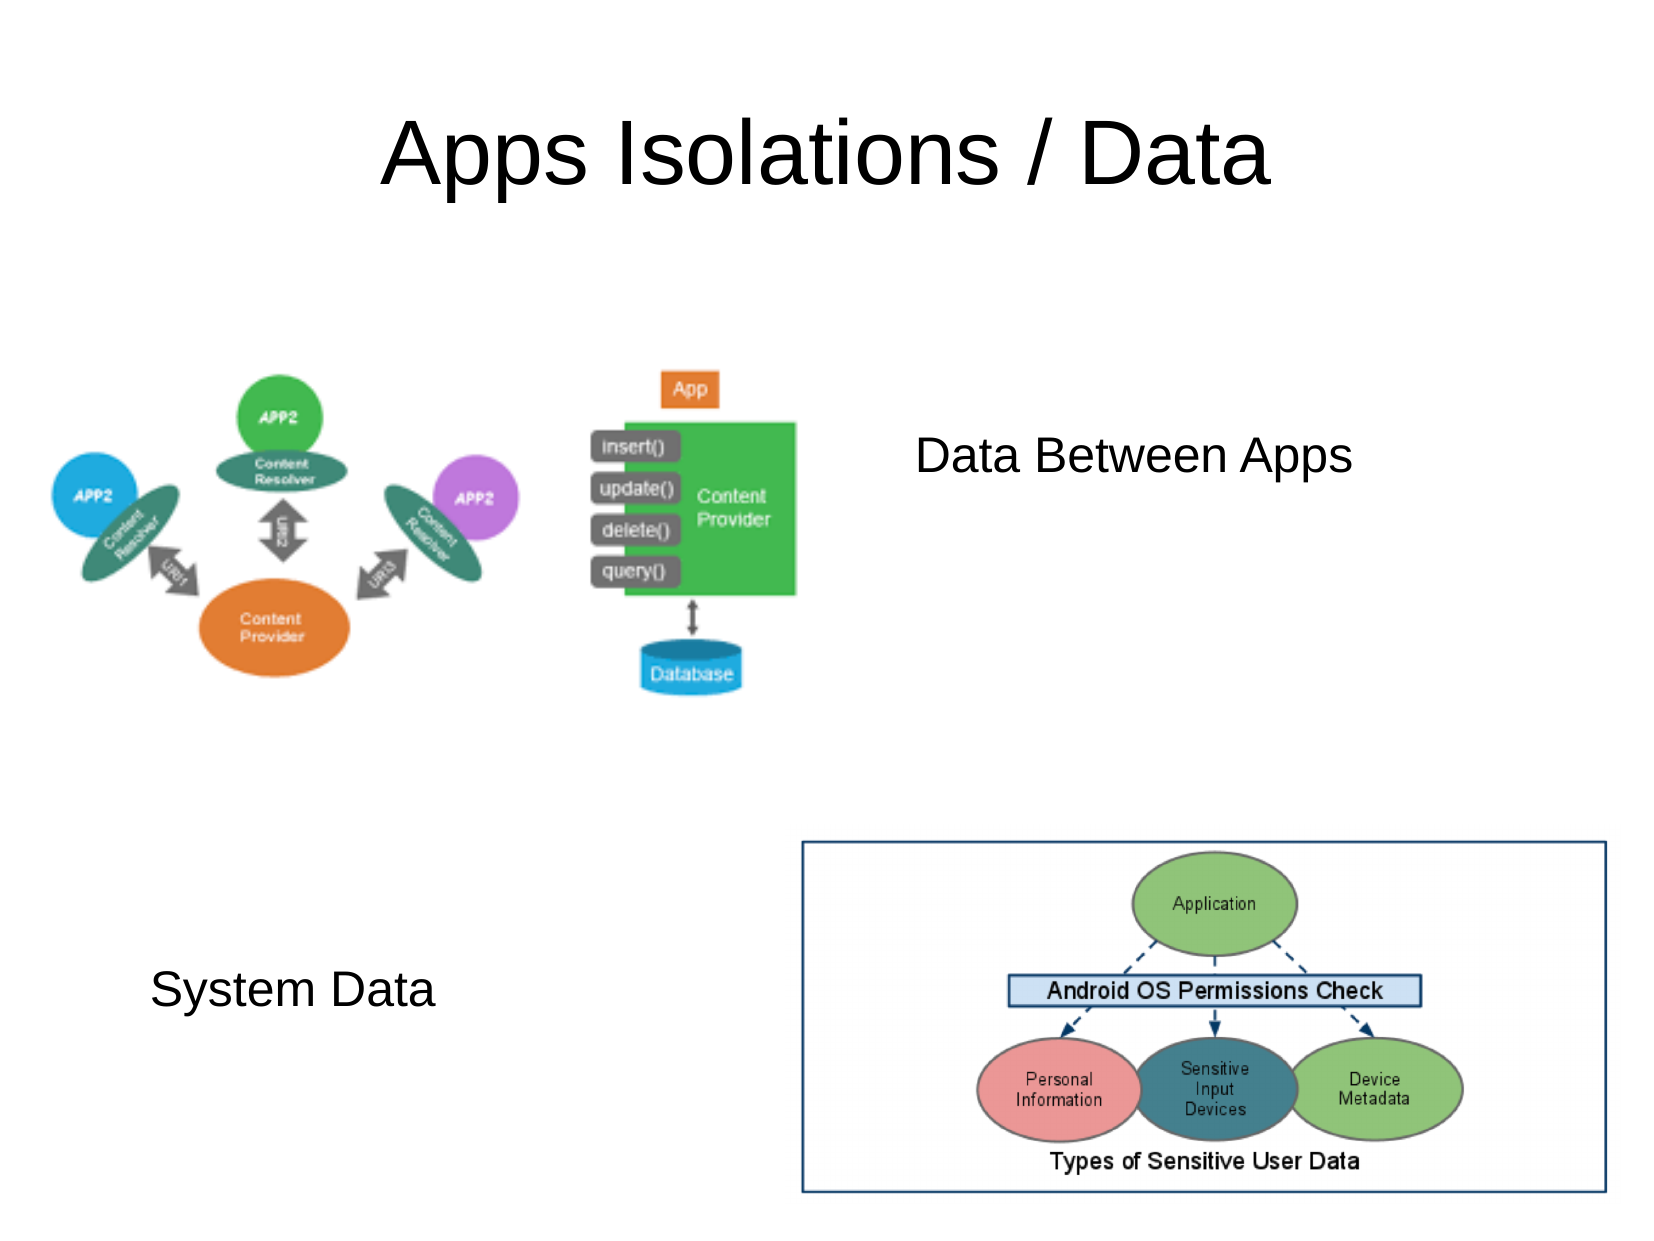

# Apps Isolations / Data
Data Between Apps
System Data